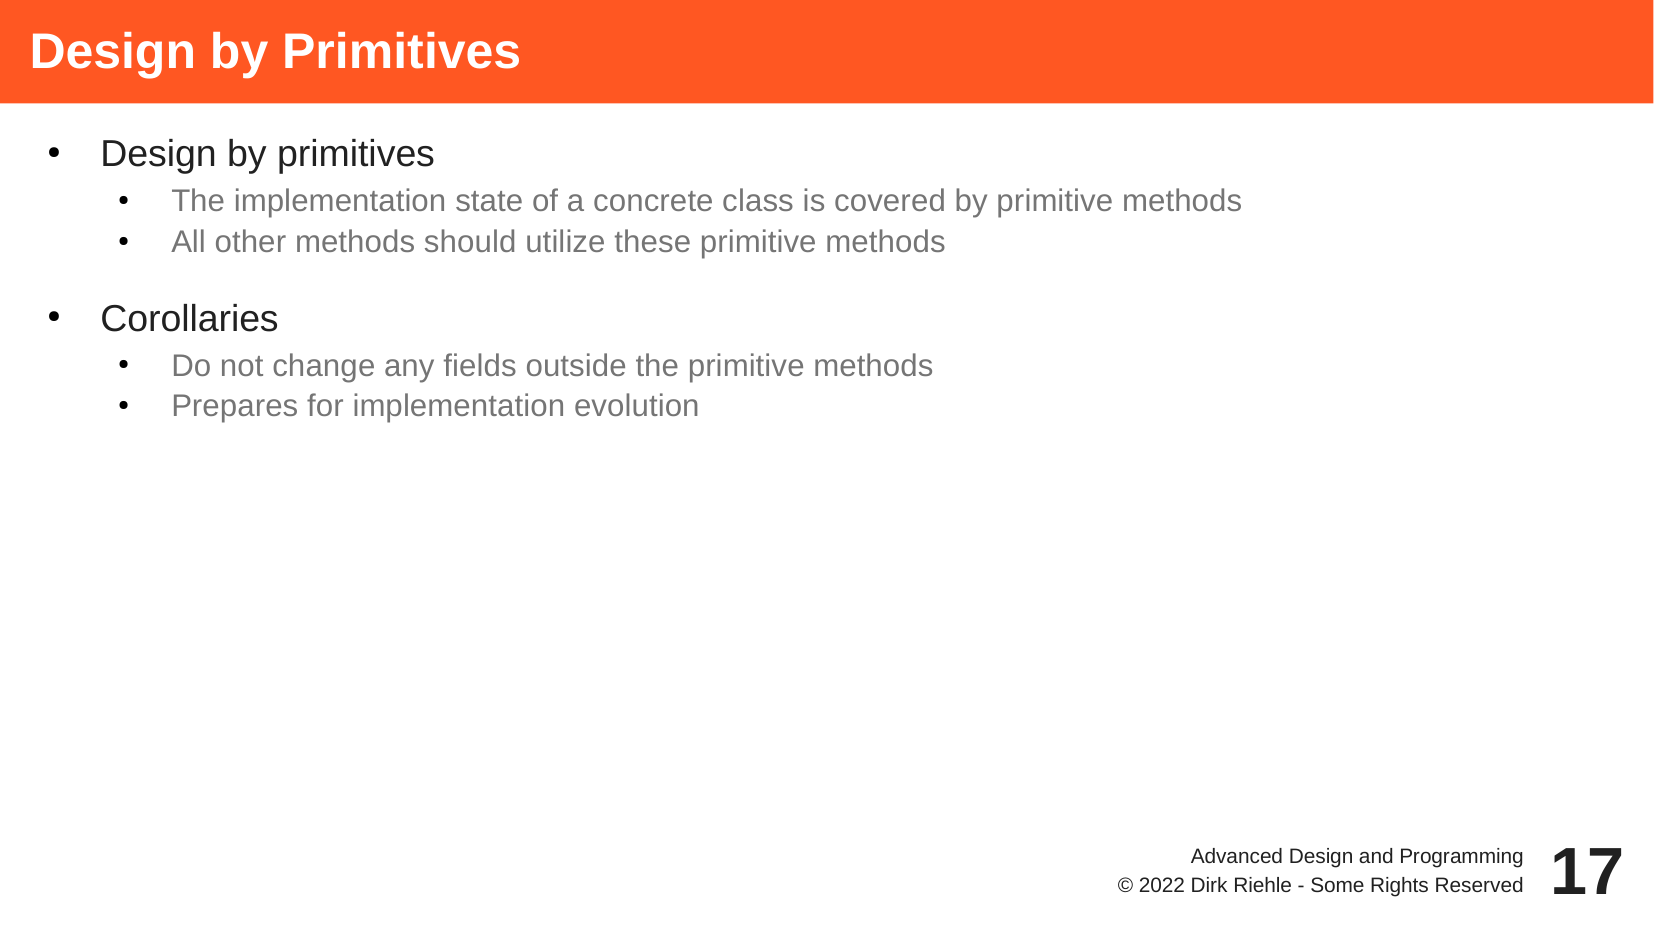

# Design by Primitives
Design by primitives
The implementation state of a concrete class is covered by primitive methods
All other methods should utilize these primitive methods
Corollaries
Do not change any fields outside the primitive methods
Prepares for implementation evolution
Advanced Design and Programming
17
© 2022 Dirk Riehle - Some Rights Reserved